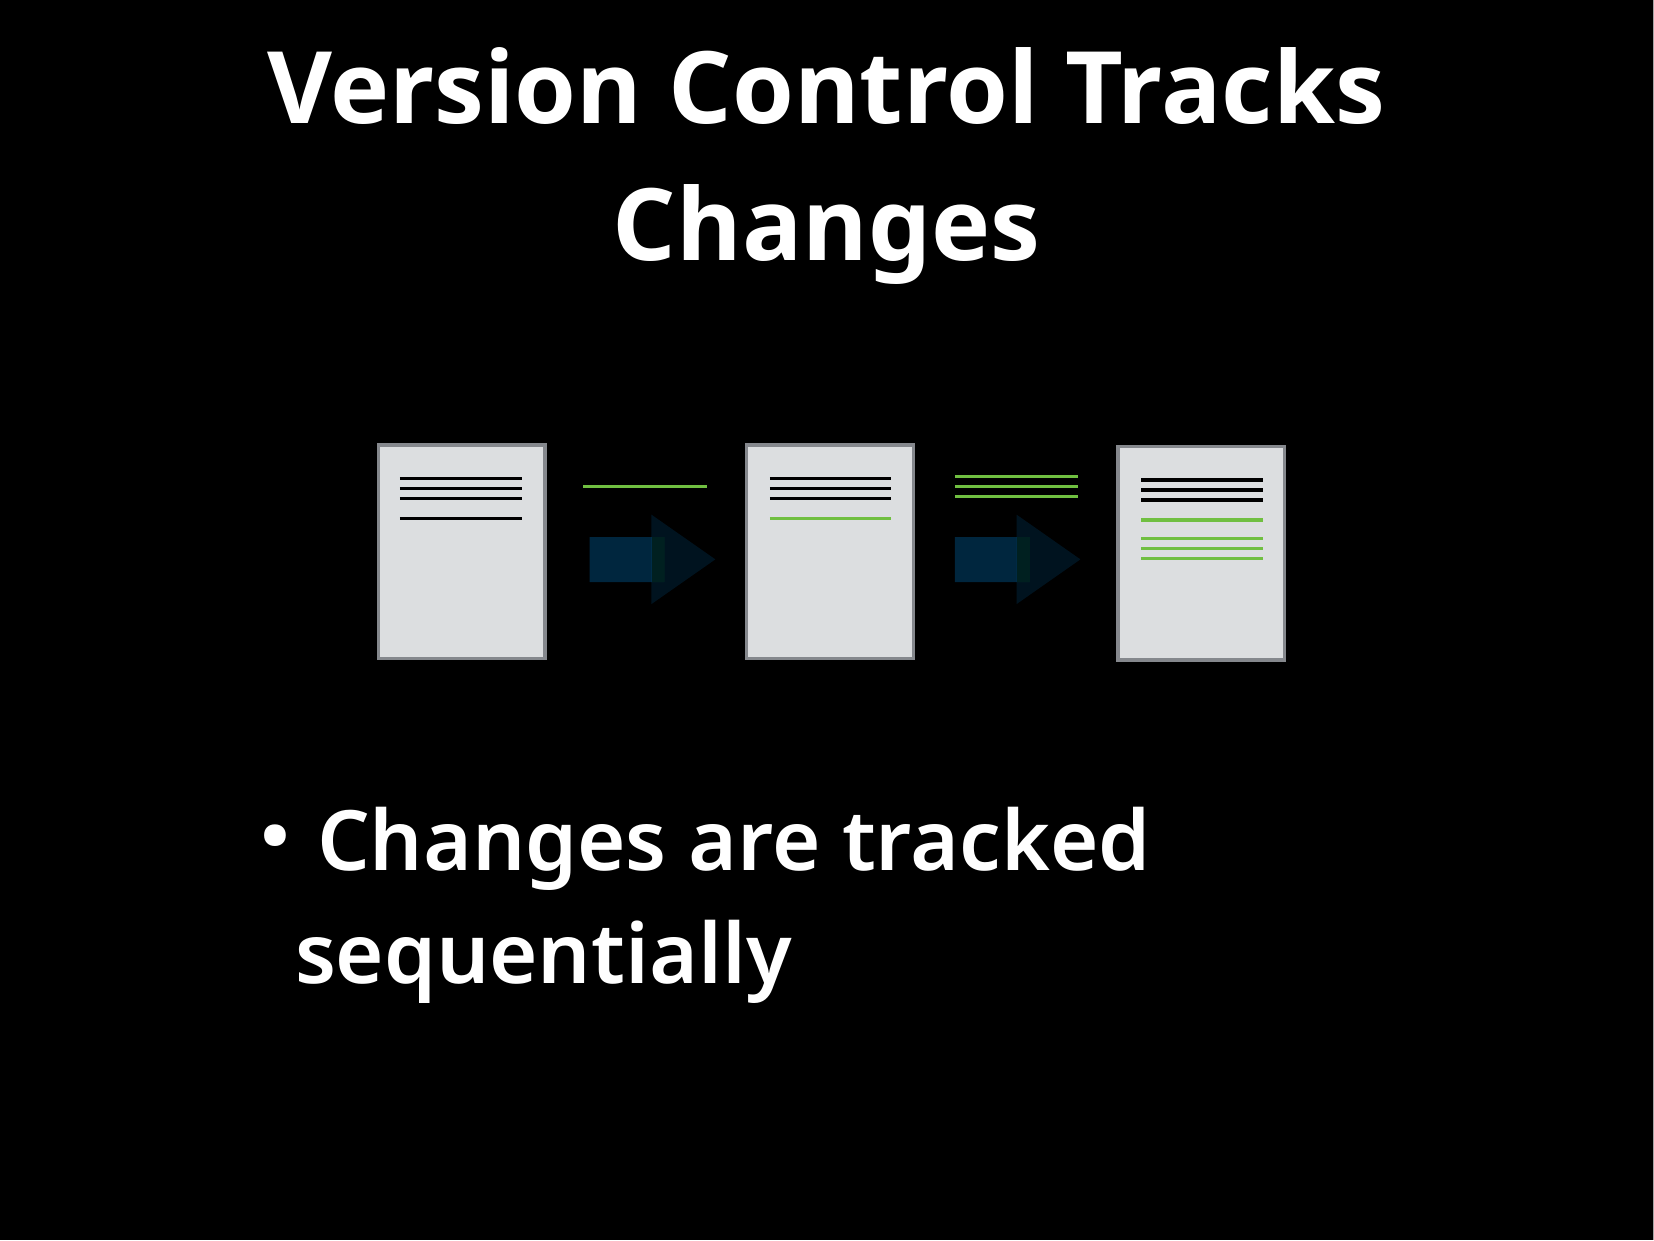

# Version Control Tracks Changes
 Changes are tracked sequentially